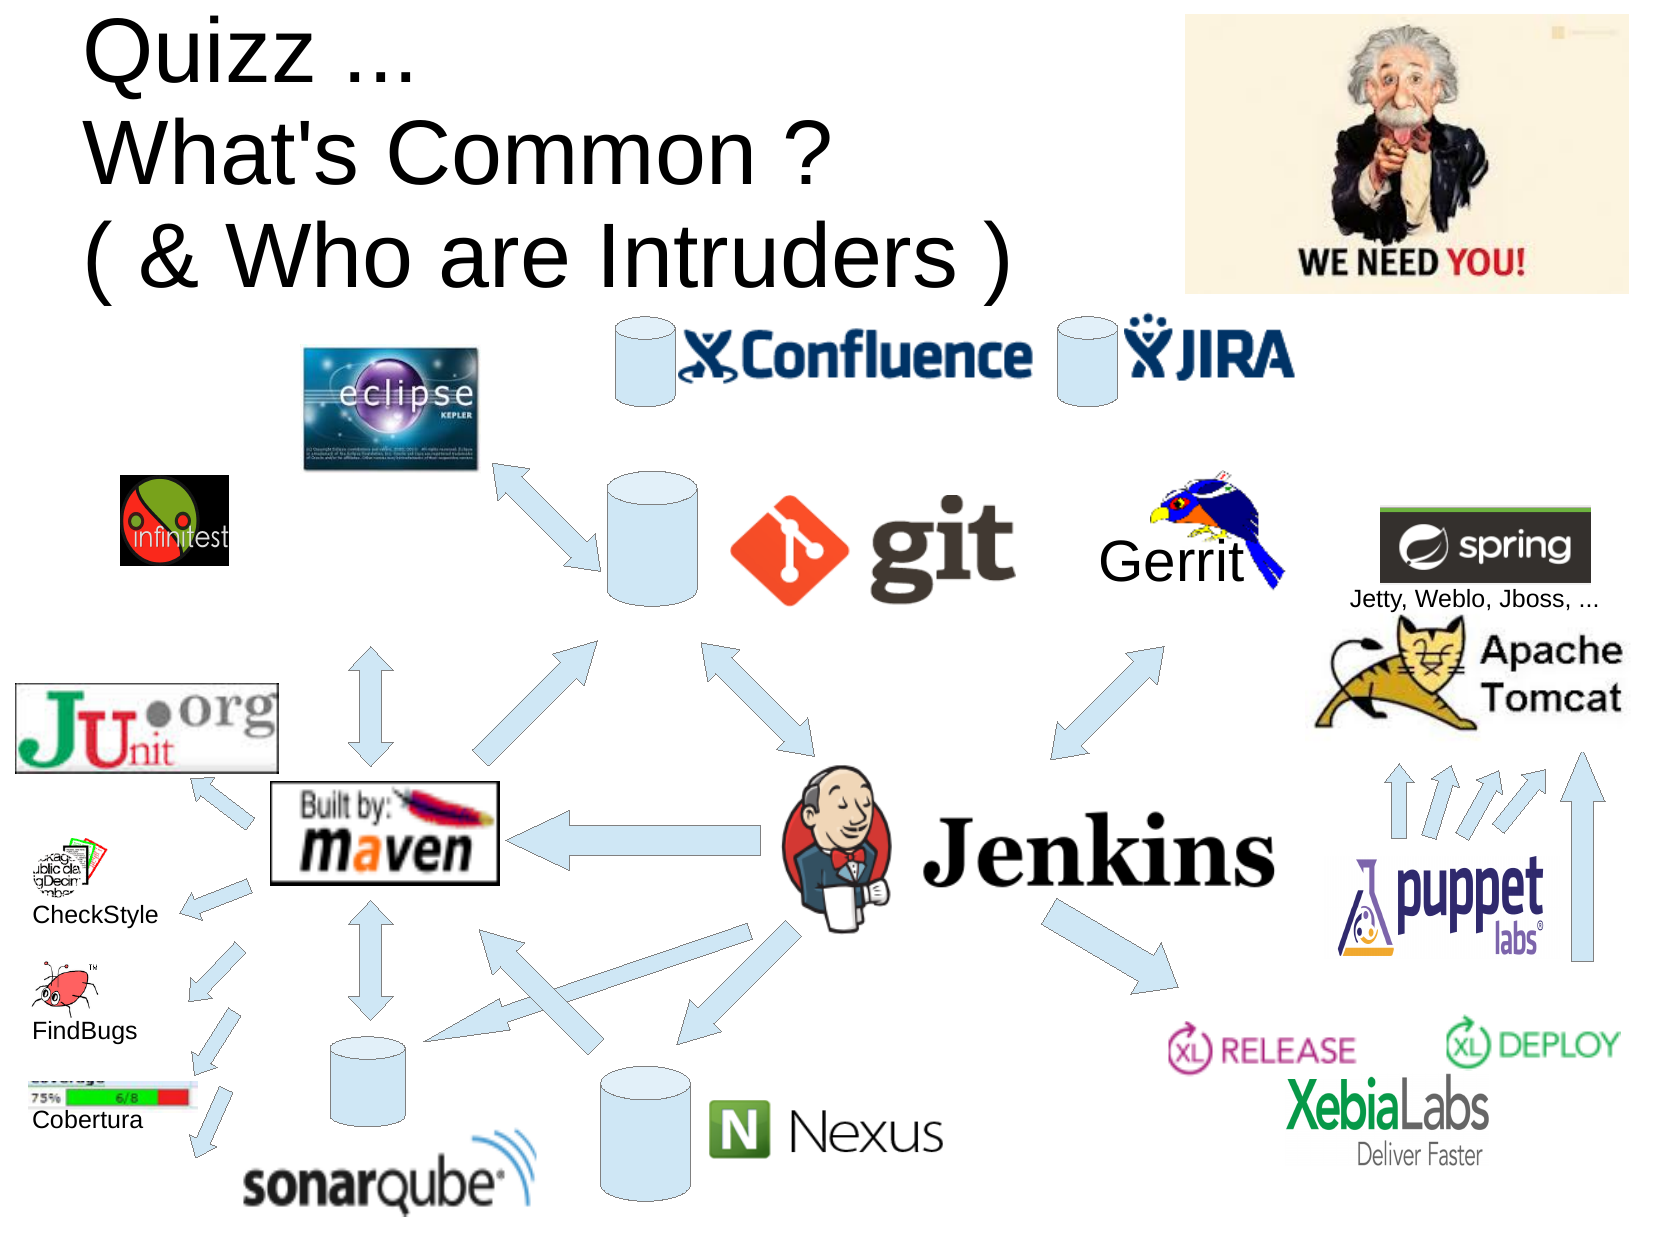

# Quizz ... What's Common ? ( & Who are Intruders )
Gerrit
Jetty, Weblo, Jboss, ...
CheckStyle
FindBugs
Cobertura